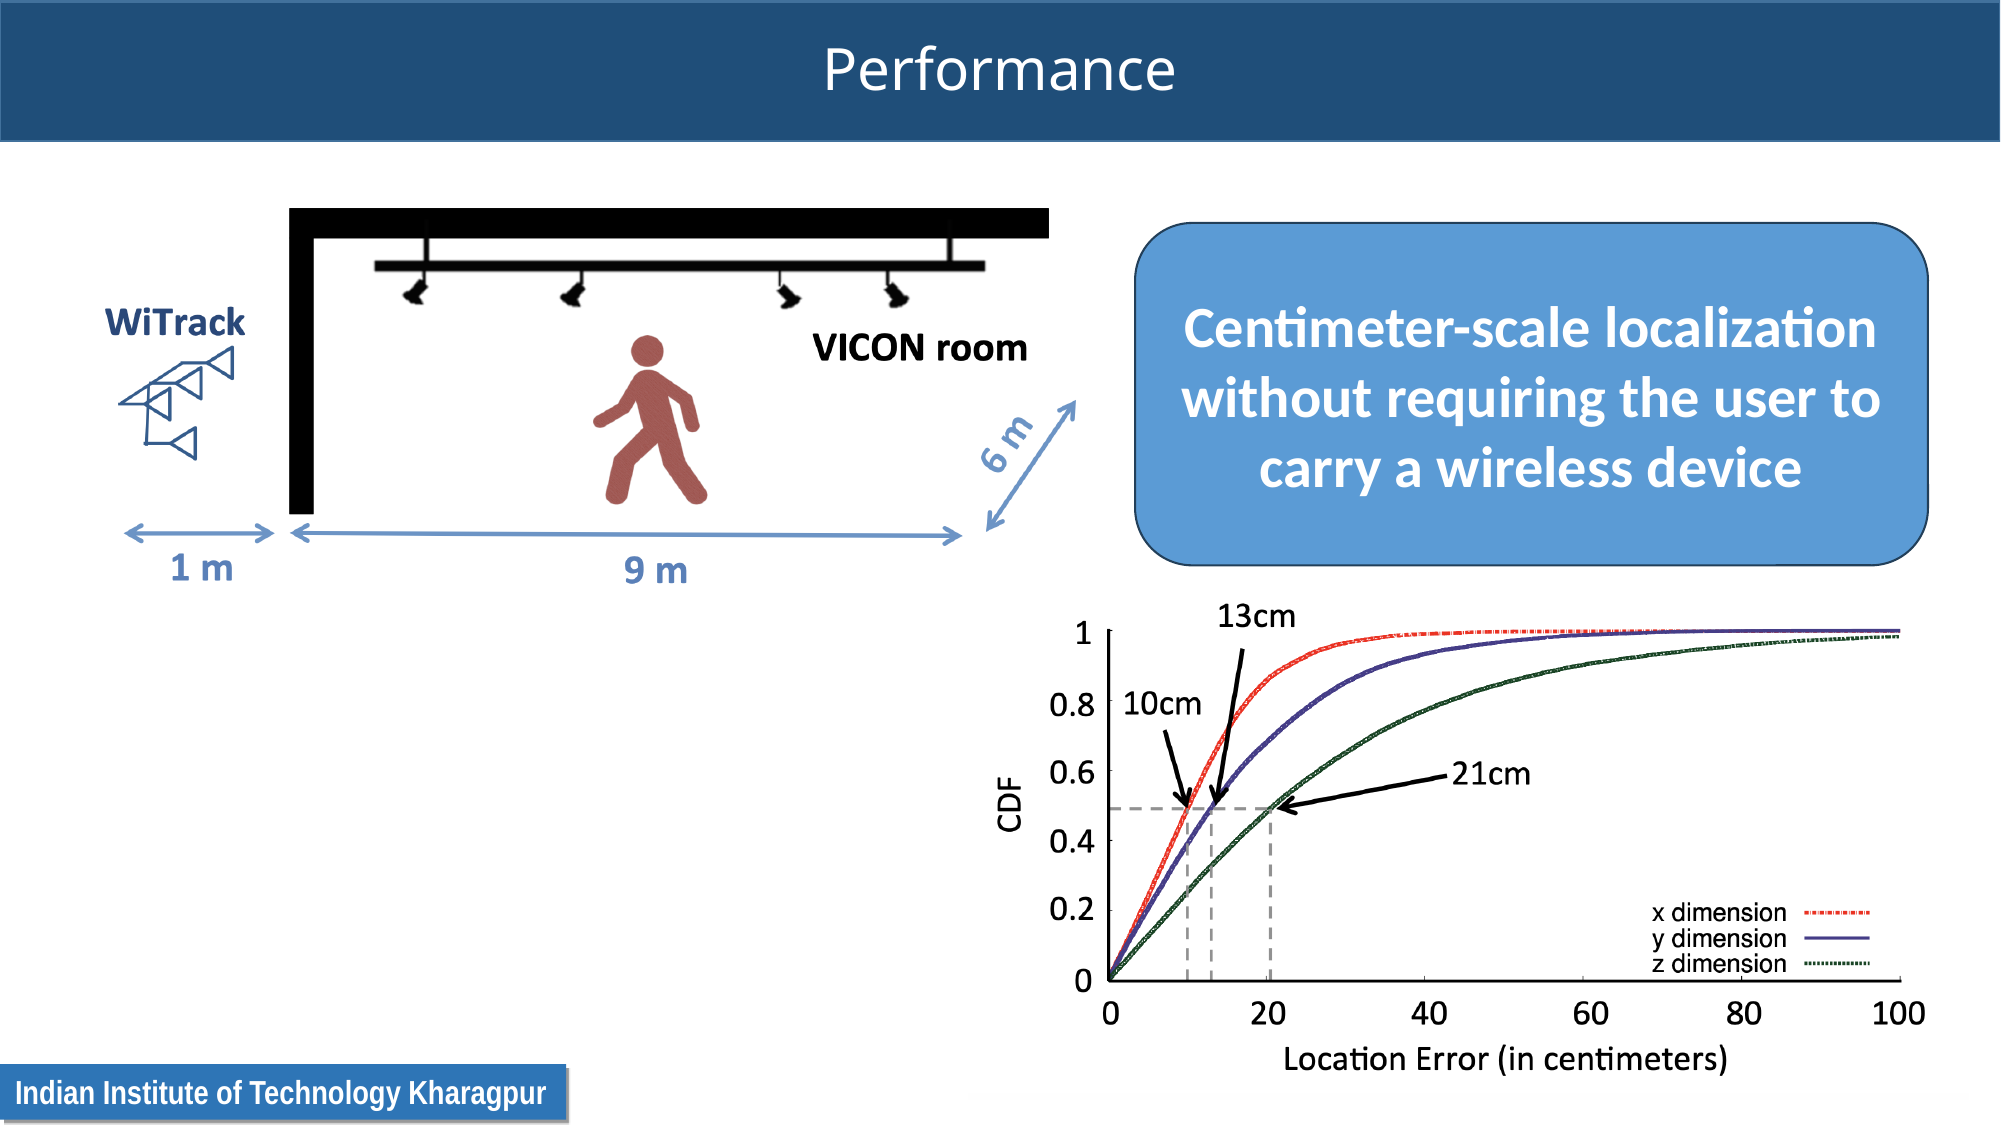

# Performance
Centimeter-scale localization without requiring the user to carry a wireless device